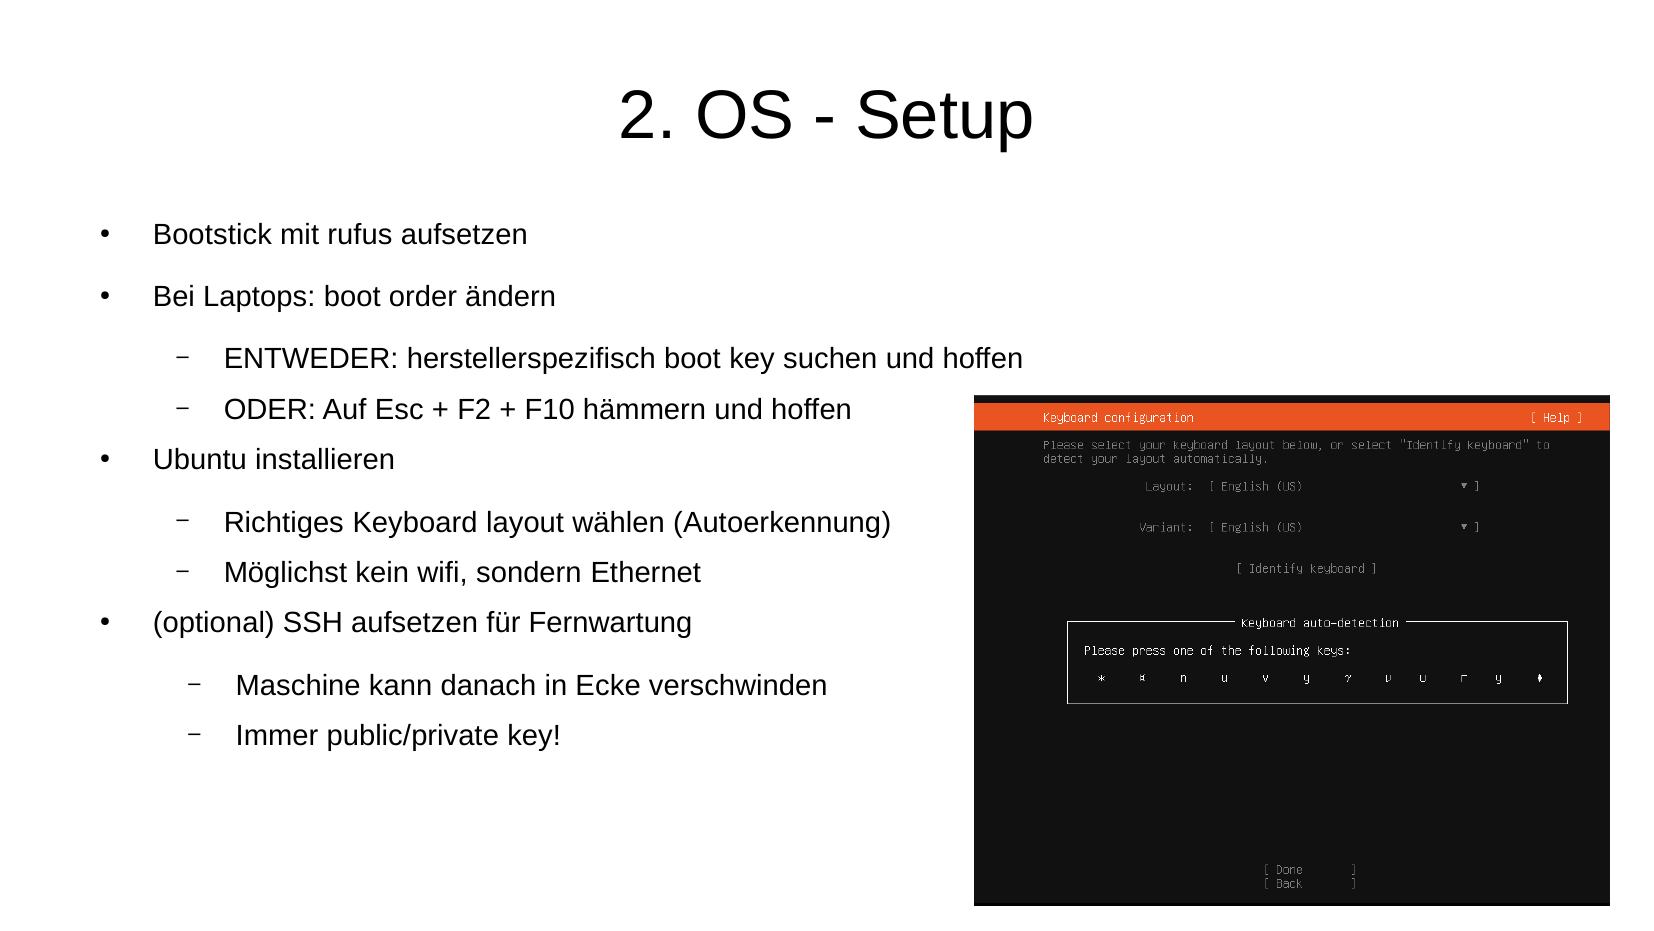

# 2. OS - Setup
Bootstick mit rufus aufsetzen
Bei Laptops: boot order ändern
ENTWEDER: herstellerspezifisch boot key suchen und hoffen
ODER: Auf Esc + F2 + F10 hämmern und hoffen
Ubuntu installieren
Richtiges Keyboard layout wählen (Autoerkennung)
Möglichst kein wifi, sondern Ethernet
(optional) SSH aufsetzen für Fernwartung
Maschine kann danach in Ecke verschwinden
Immer public/private key!